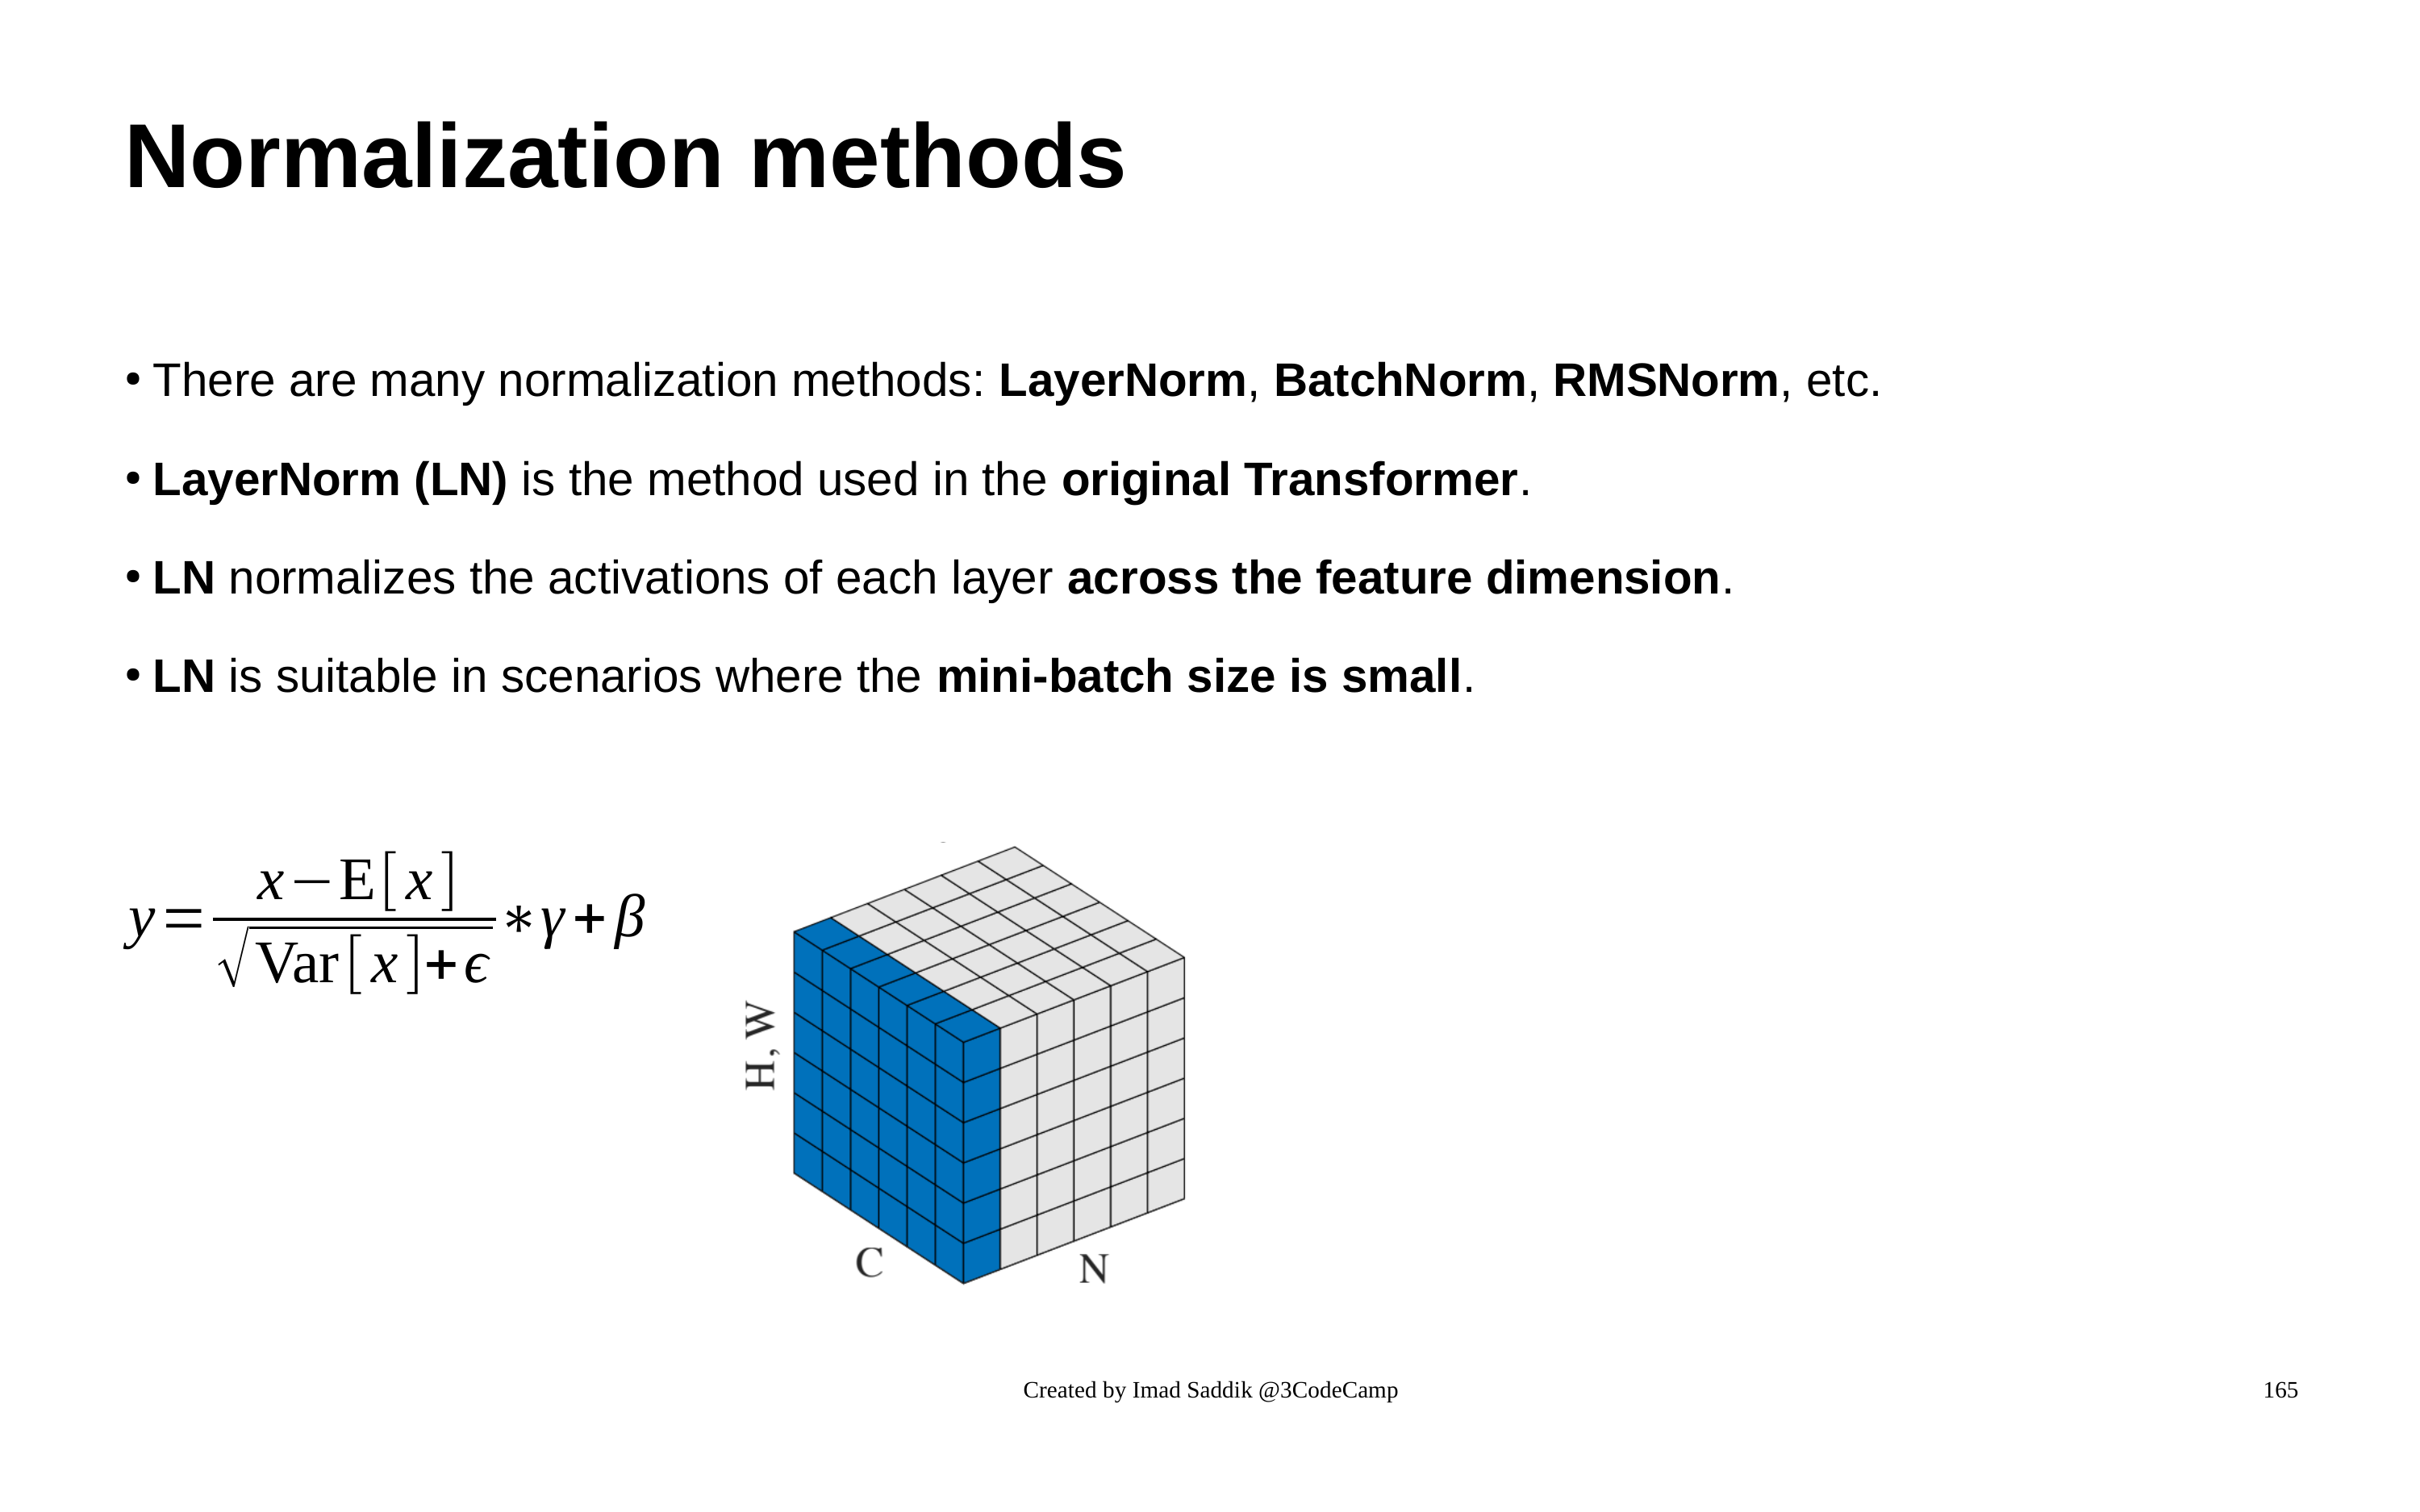

Normalization methods
There are many normalization methods: LayerNorm, BatchNorm, RMSNorm, etc.
LayerNorm (LN) is the method used in the original Transformer.
LN normalizes the activations of each layer across the feature dimension.
LN is suitable in scenarios where the mini-batch size is small.
Created by Imad Saddik @3CodeCamp
165